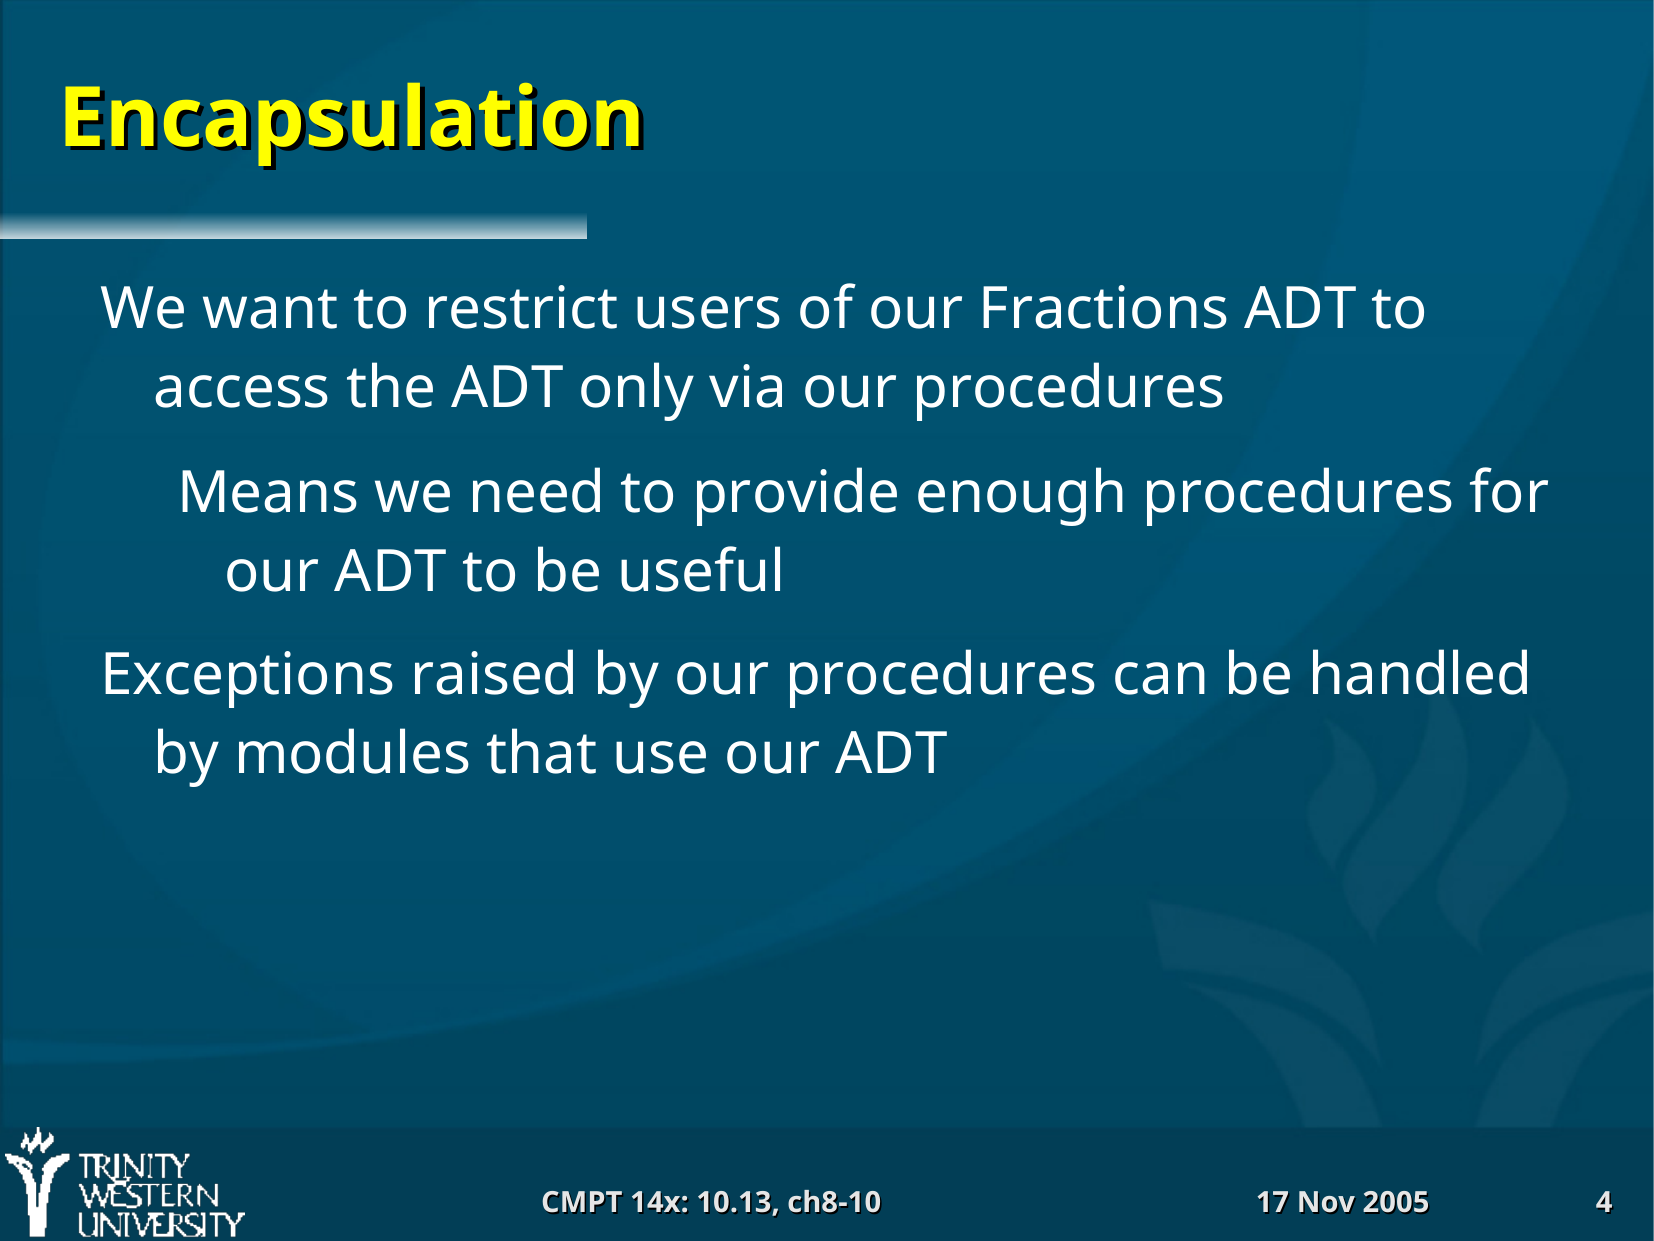

# Encapsulation
We want to restrict users of our Fractions ADT to access the ADT only via our procedures
Means we need to provide enough procedures for our ADT to be useful
Exceptions raised by our procedures can be handled by modules that use our ADT
CMPT 14x: 10.13, ch8-10
17 Nov 2005
4